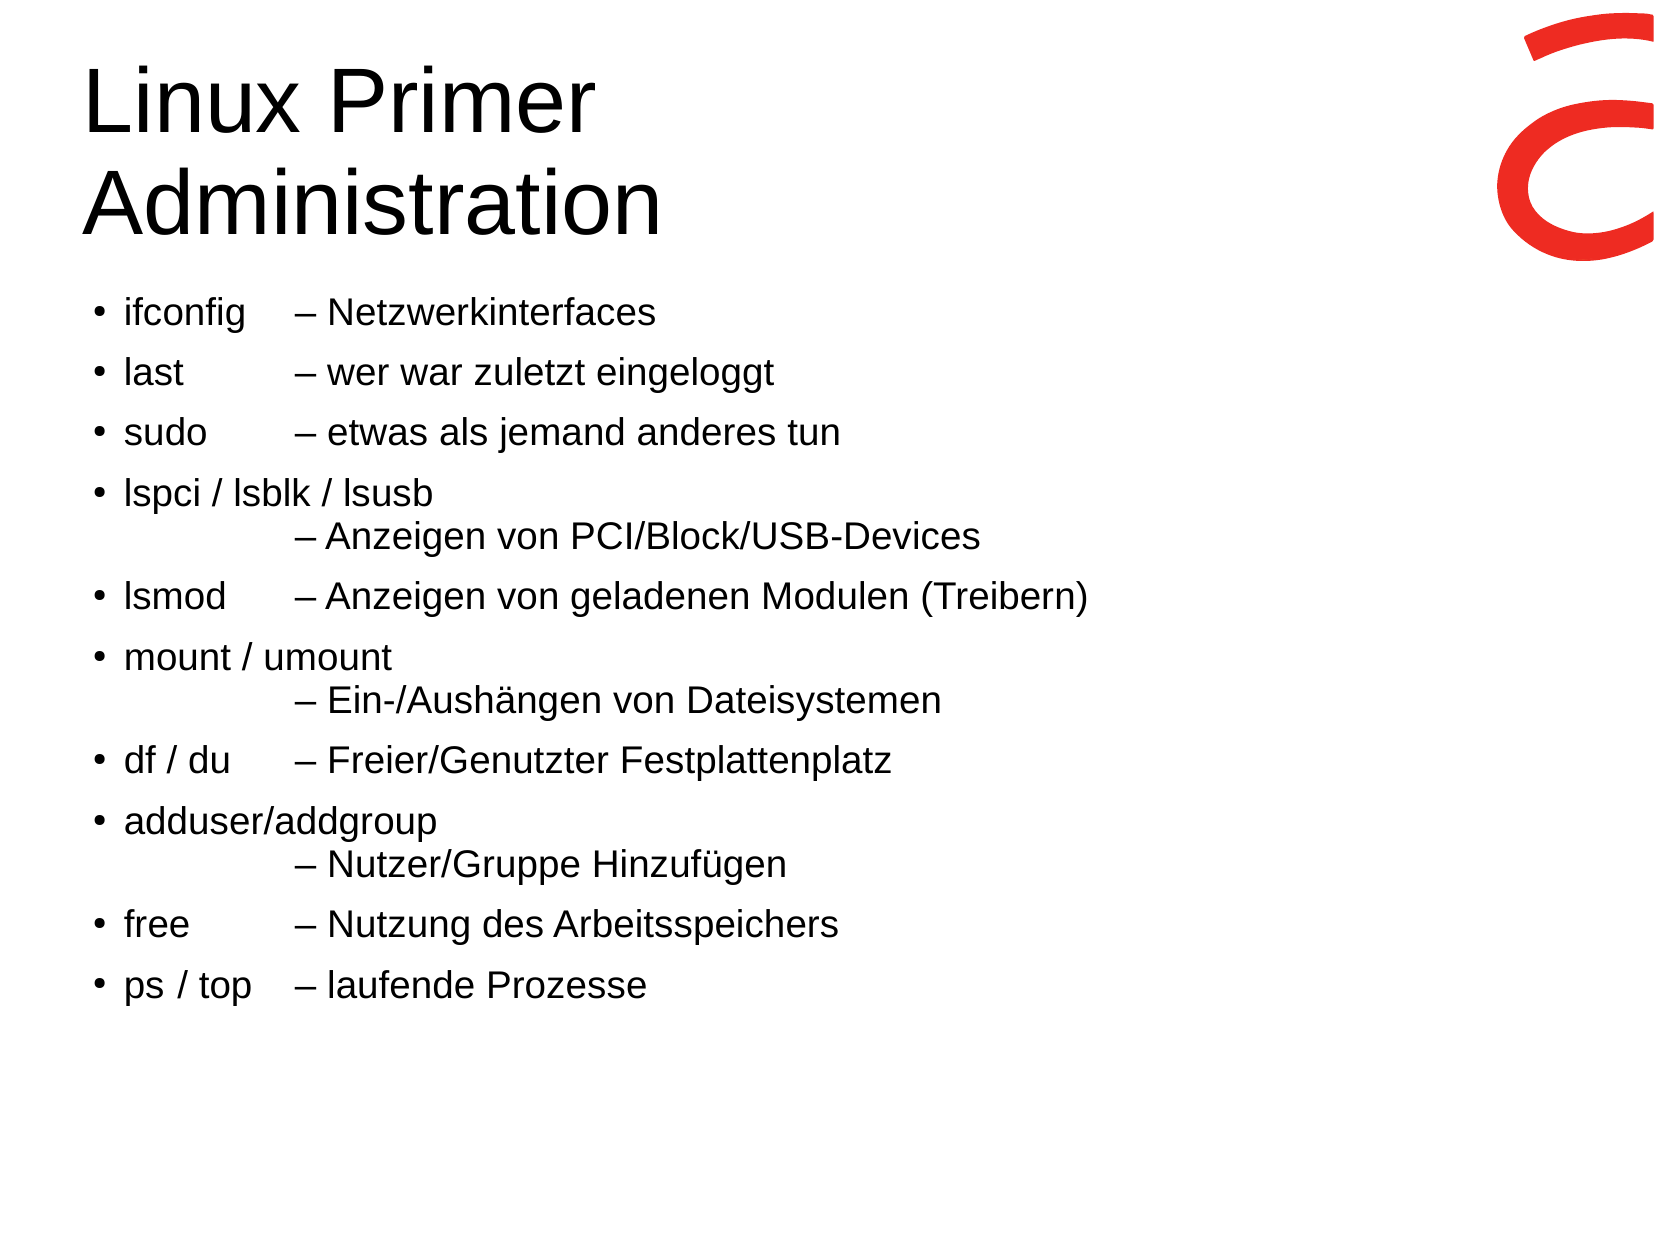

# Linux Primer Administration
ifconfig		– Netzwerkinterfaces
last			– wer war zuletzt eingeloggt
sudo			– etwas als jemand anderes tun
lspci / lsblk / lsusb
				– Anzeigen von PCI/Block/USB-Devices
lsmod		– Anzeigen von geladenen Modulen (Treibern)
mount / umount
				– Ein-/Aushängen von Dateisystemen
df / du		– Freier/Genutzter Festplattenplatz
adduser/addgroup
				– Nutzer/Gruppe Hinzufügen
free			– Nutzung des Arbeitsspeichers
ps	 / top	– laufende Prozesse